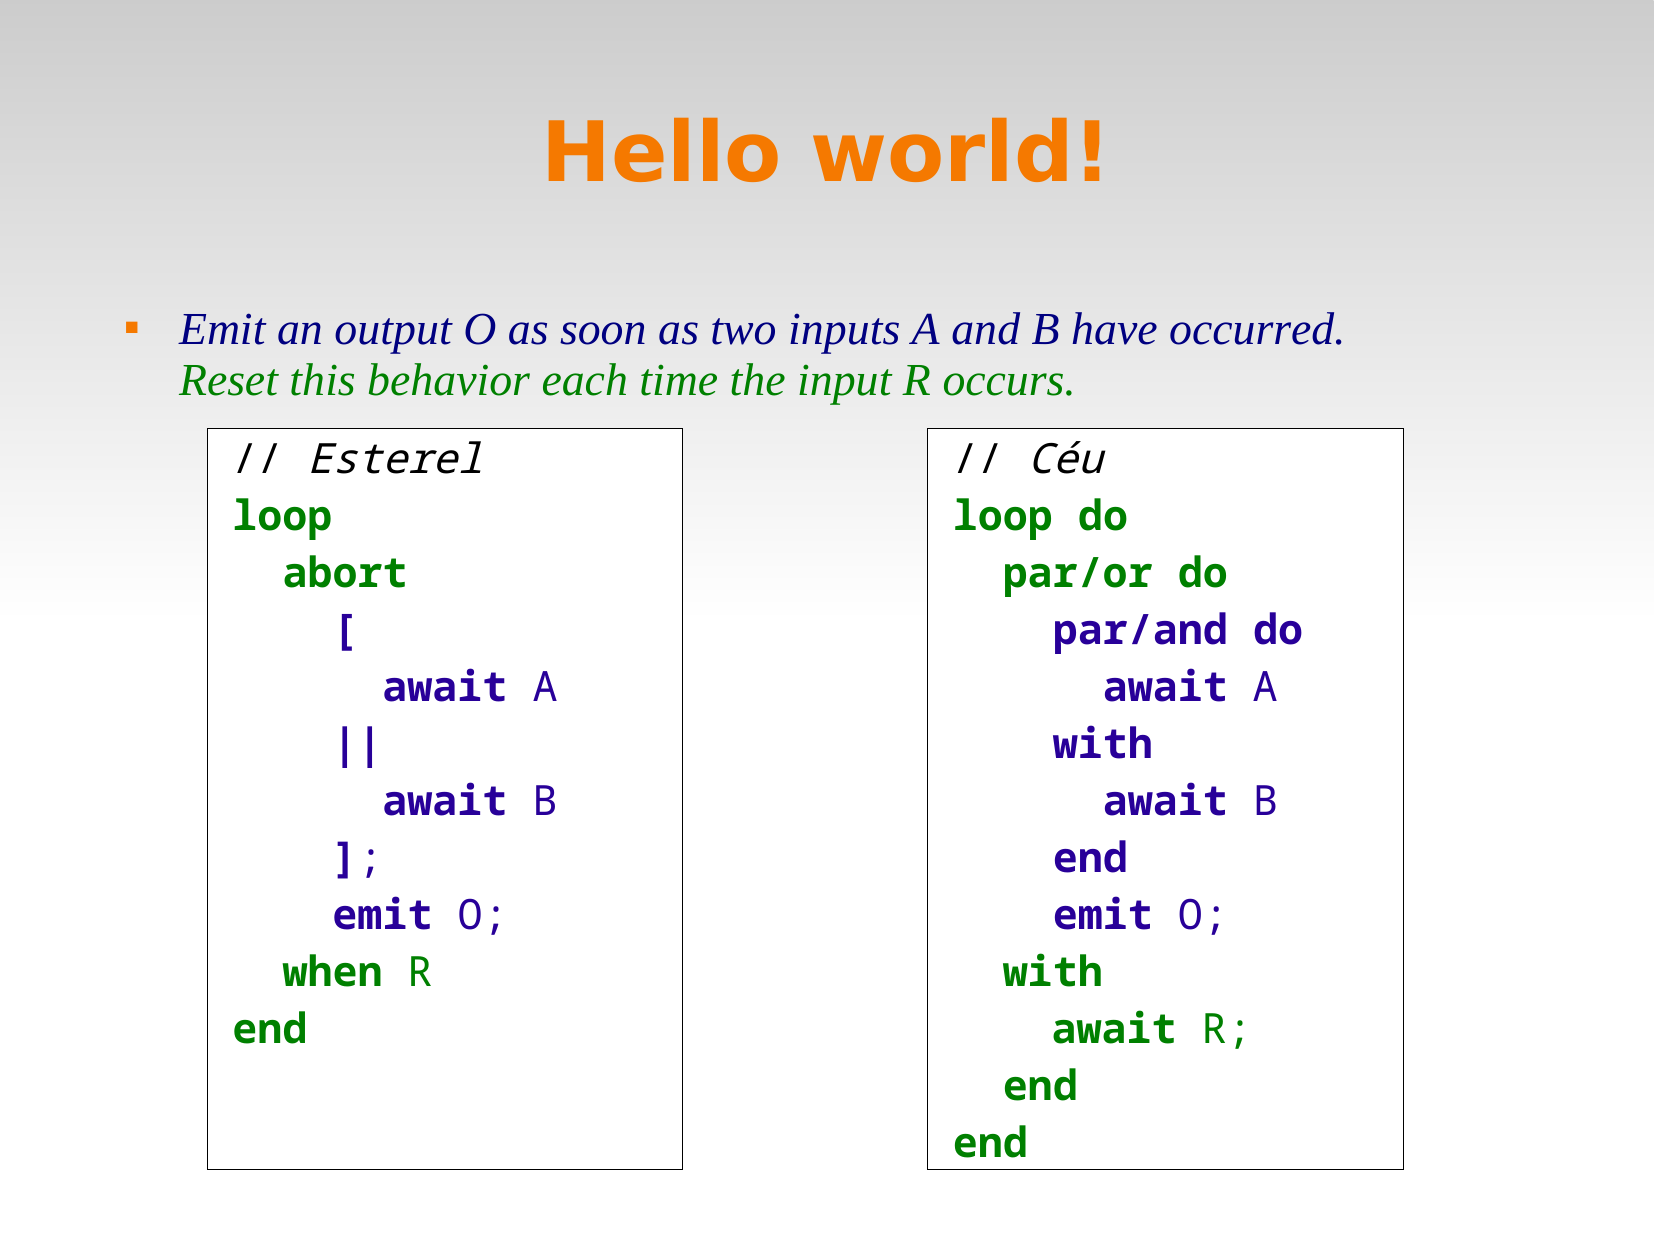

Hello world!
# Emit an output O as soon as two inputs A and B have occurred. Reset this behavior each time the input R occurs.
 // Esterel
 loop
 abort
 [
 await A
 ||
 await B
 ];
 emit O;
 when R
 end
 // Céu
 loop do
 par/or do
 par/and do
 await A
 with
 await B
 end
 emit O;
 with
	 await R;
 end
 end